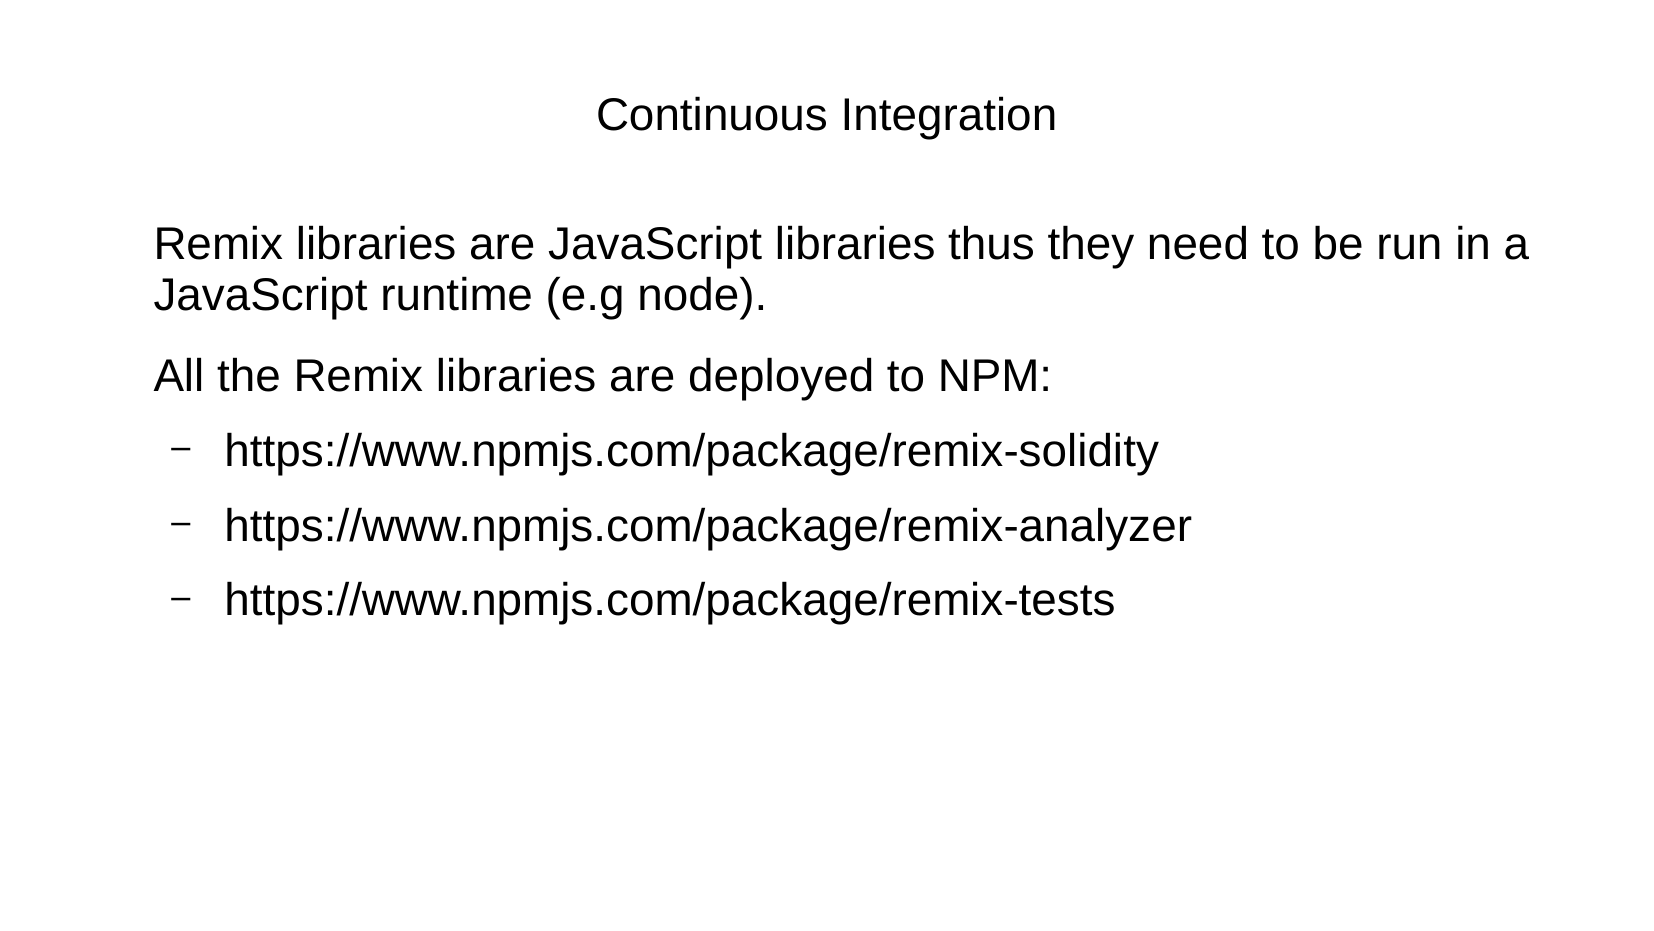

# Continuous Integration
Remix libraries are JavaScript libraries thus they need to be run in a JavaScript runtime (e.g node).
All the Remix libraries are deployed to NPM:
https://www.npmjs.com/package/remix-solidity
https://www.npmjs.com/package/remix-analyzer
https://www.npmjs.com/package/remix-tests